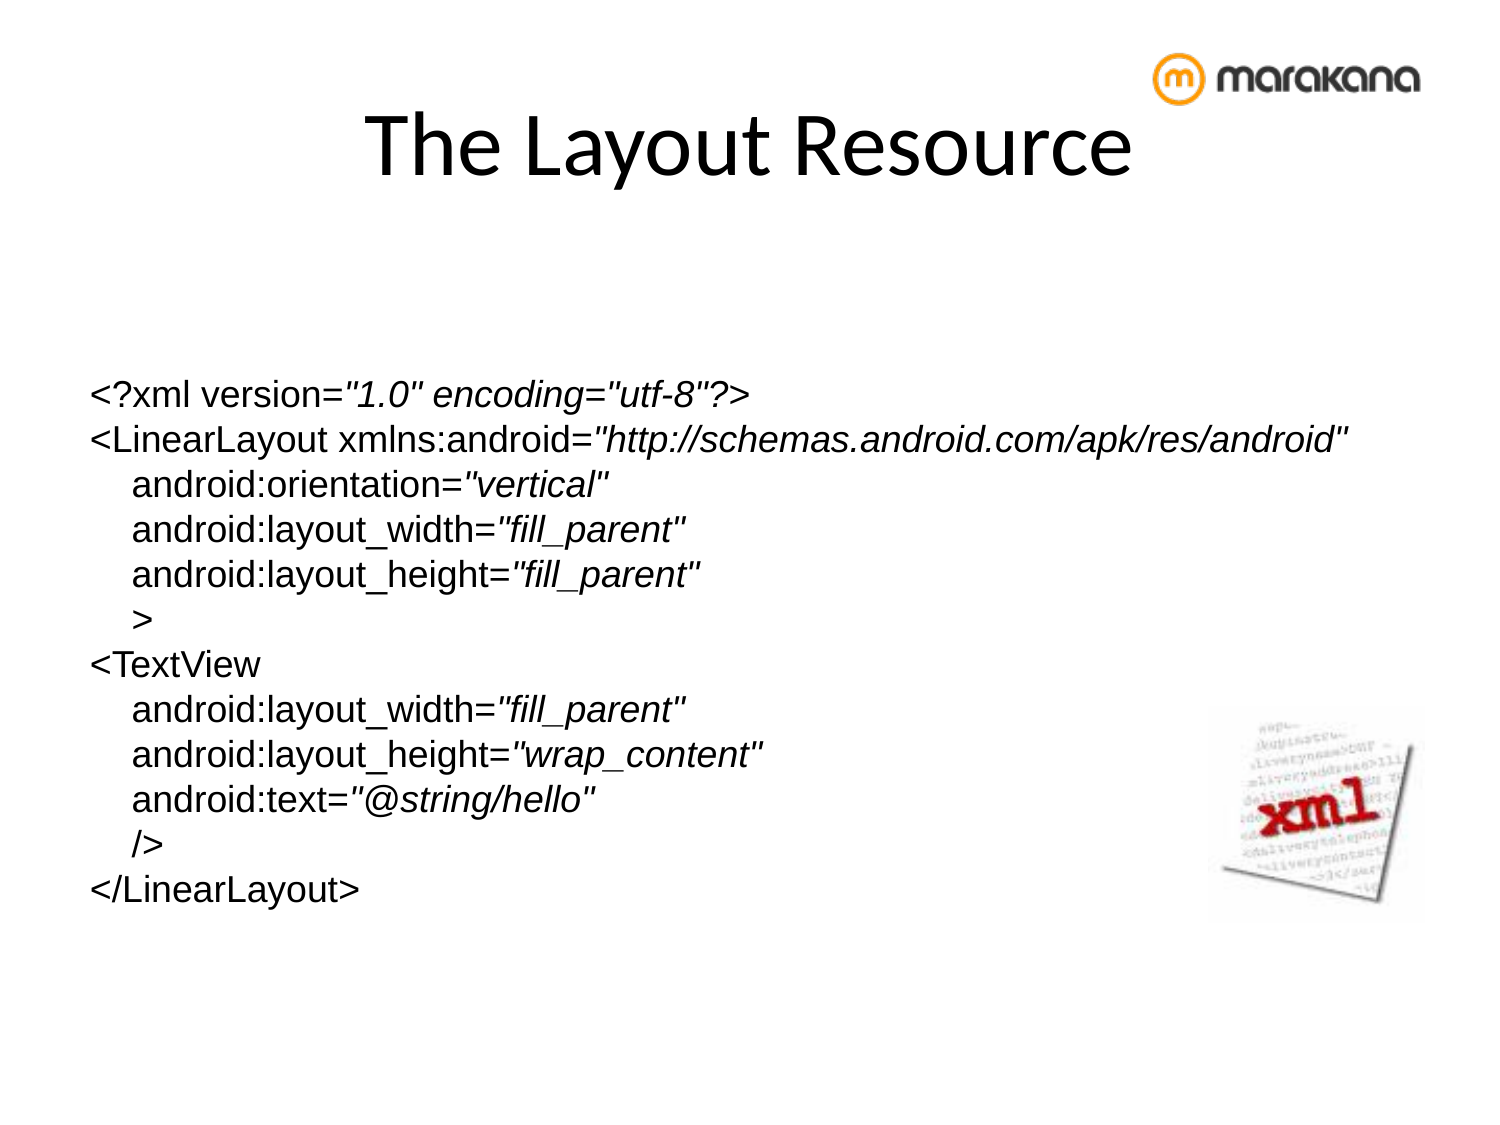

# The Layout Resource
<?xml version="1.0" encoding="utf-8"?>
<LinearLayout xmlns:android="http://schemas.android.com/apk/res/android"
 android:orientation="vertical"
 android:layout_width="fill_parent"
 android:layout_height="fill_parent"
 >
<TextView
 android:layout_width="fill_parent"
 android:layout_height="wrap_content"
 android:text="@string/hello"
 />
</LinearLayout>